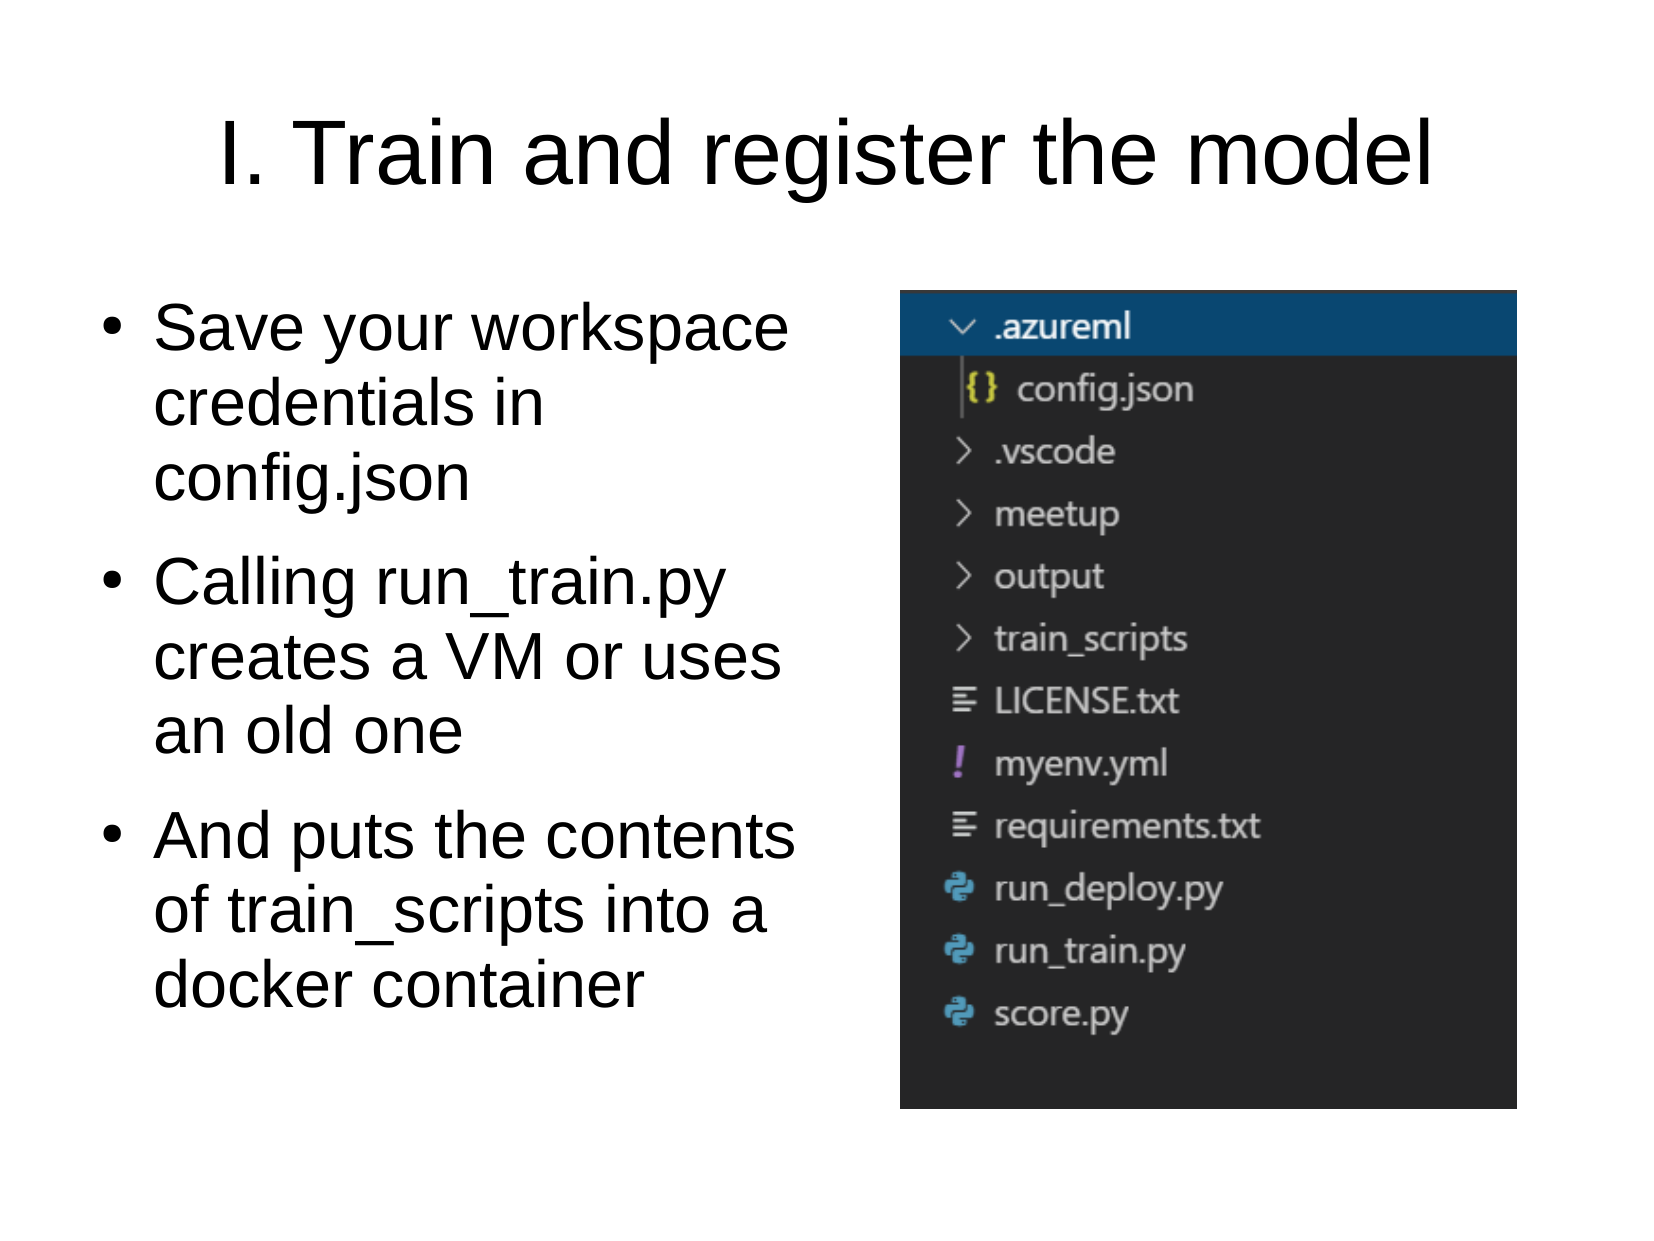

# I. Train and register the model
Save your workspace credentials in config.json
Calling run_train.py creates a VM or uses an old one
And puts the contents of train_scripts into a docker container